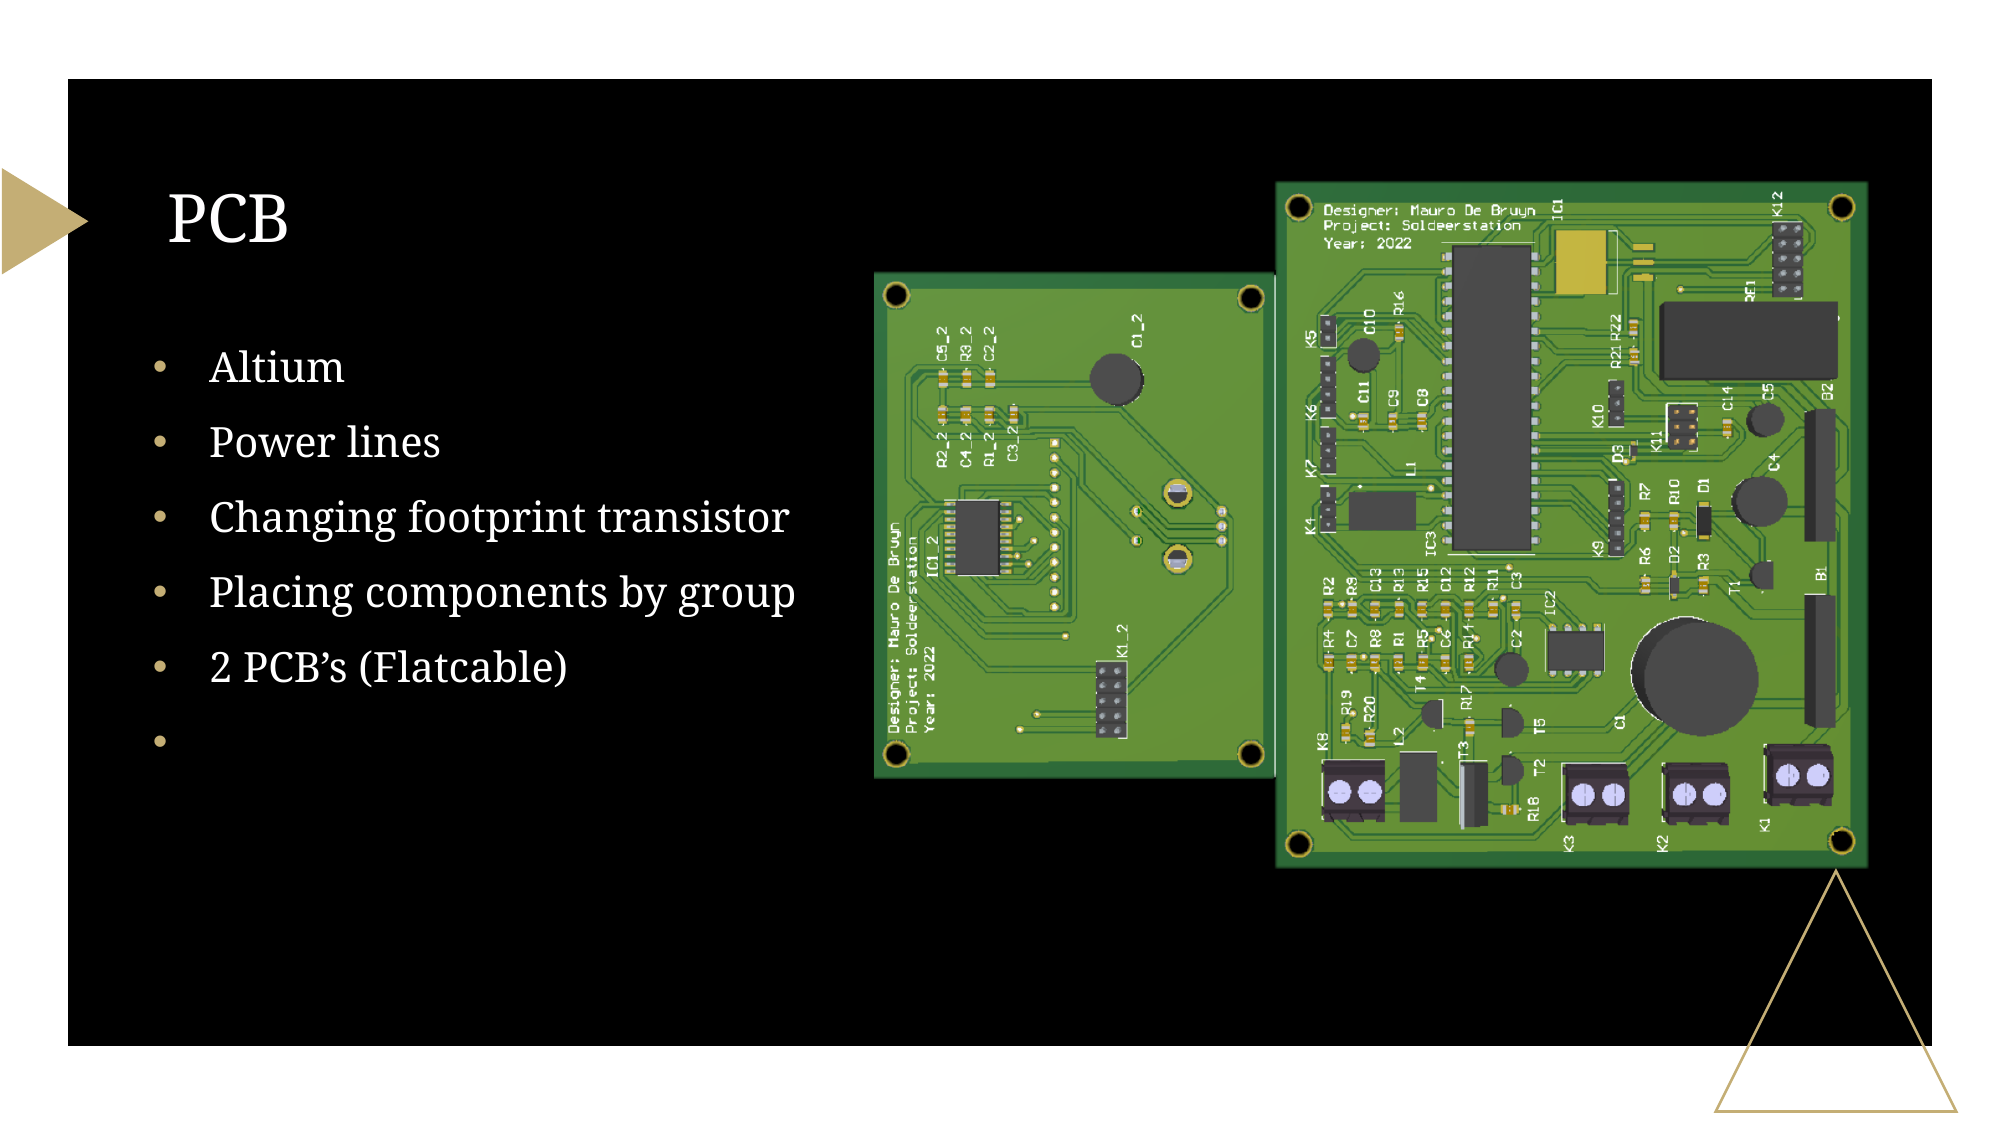

PCB
# Altium
Power lines
Changing footprint transistor
Placing components by group
2 PCB’s (Flatcable)